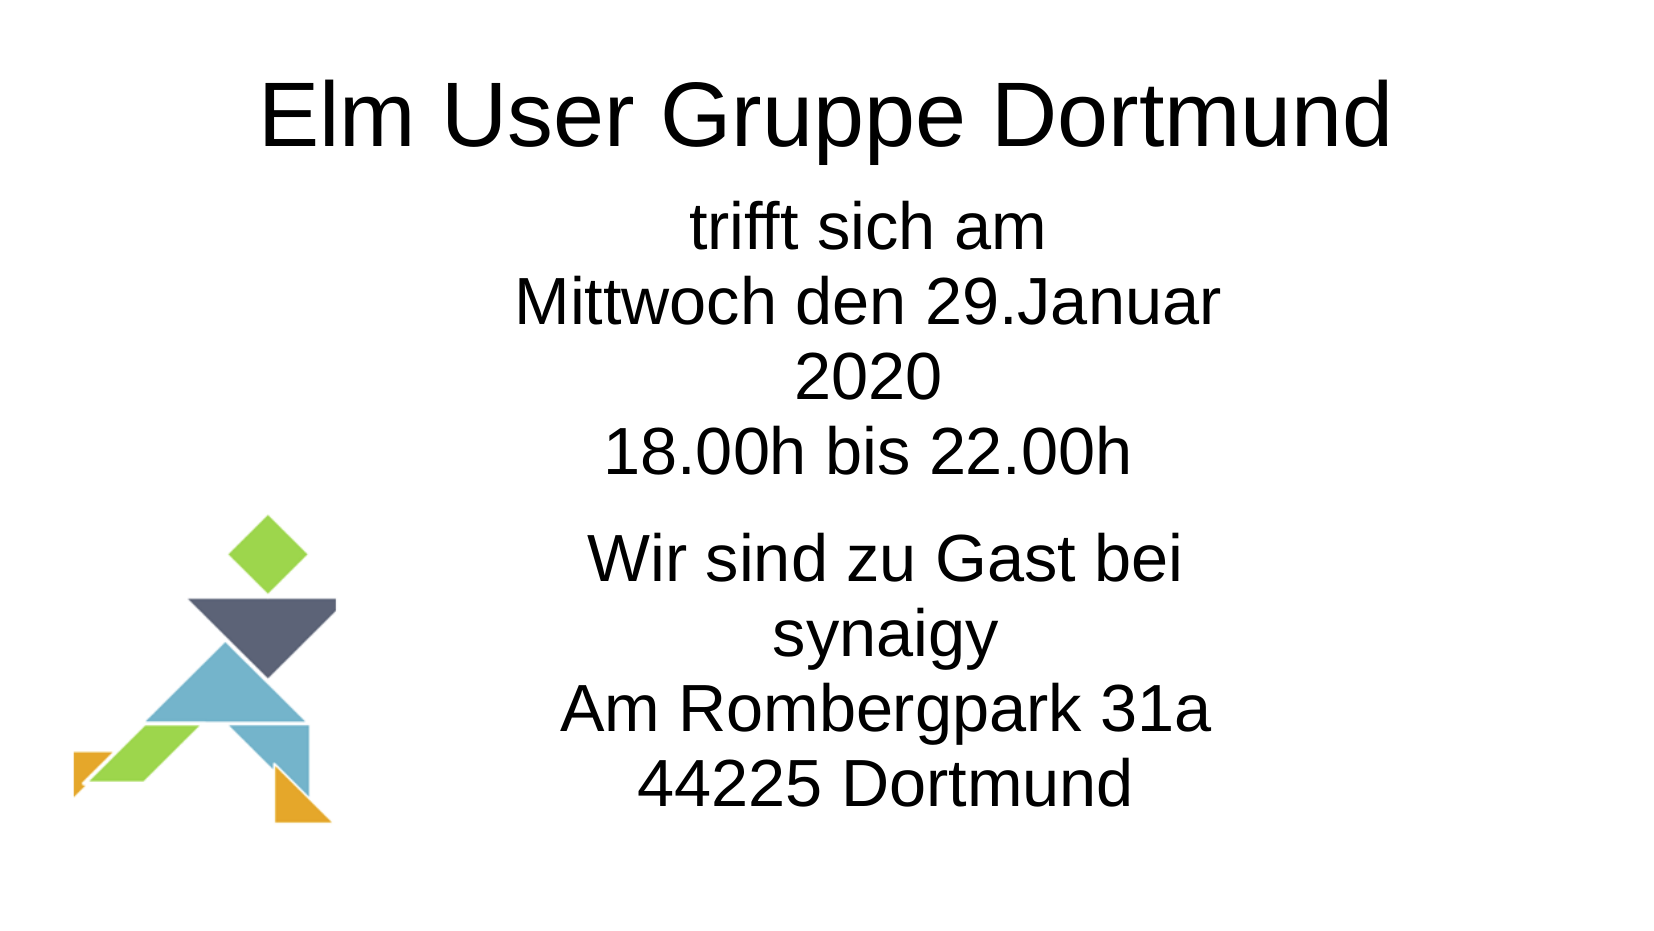

# Elm User Gruppe Dortmund
trifft sich am
Mittwoch den 29.Januar 2020
18.00h bis 22.00h
Wir sind zu Gast bei
synaigy
Am Rombergpark 31a
44225 Dortmund